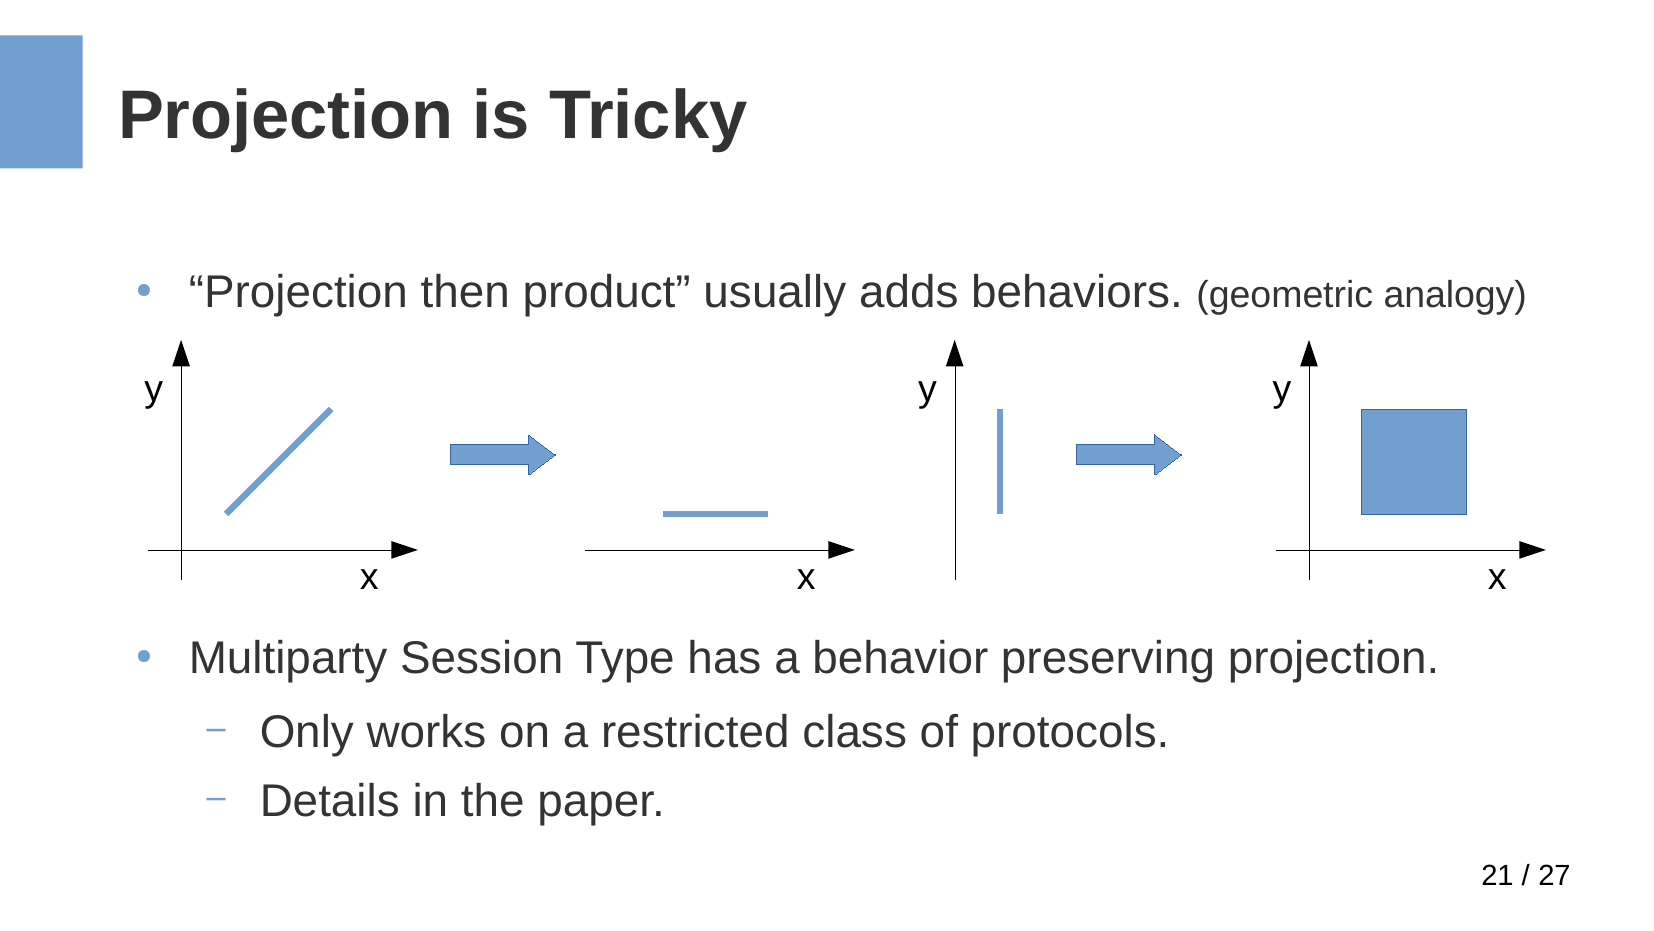

# Projection is Tricky
“Projection then product” usually adds behaviors. (geometric analogy)
Multiparty Session Type has a behavior preserving projection.
Only works on a restricted class of protocols.
Details in the paper.
y
x
y
y
x
x
21